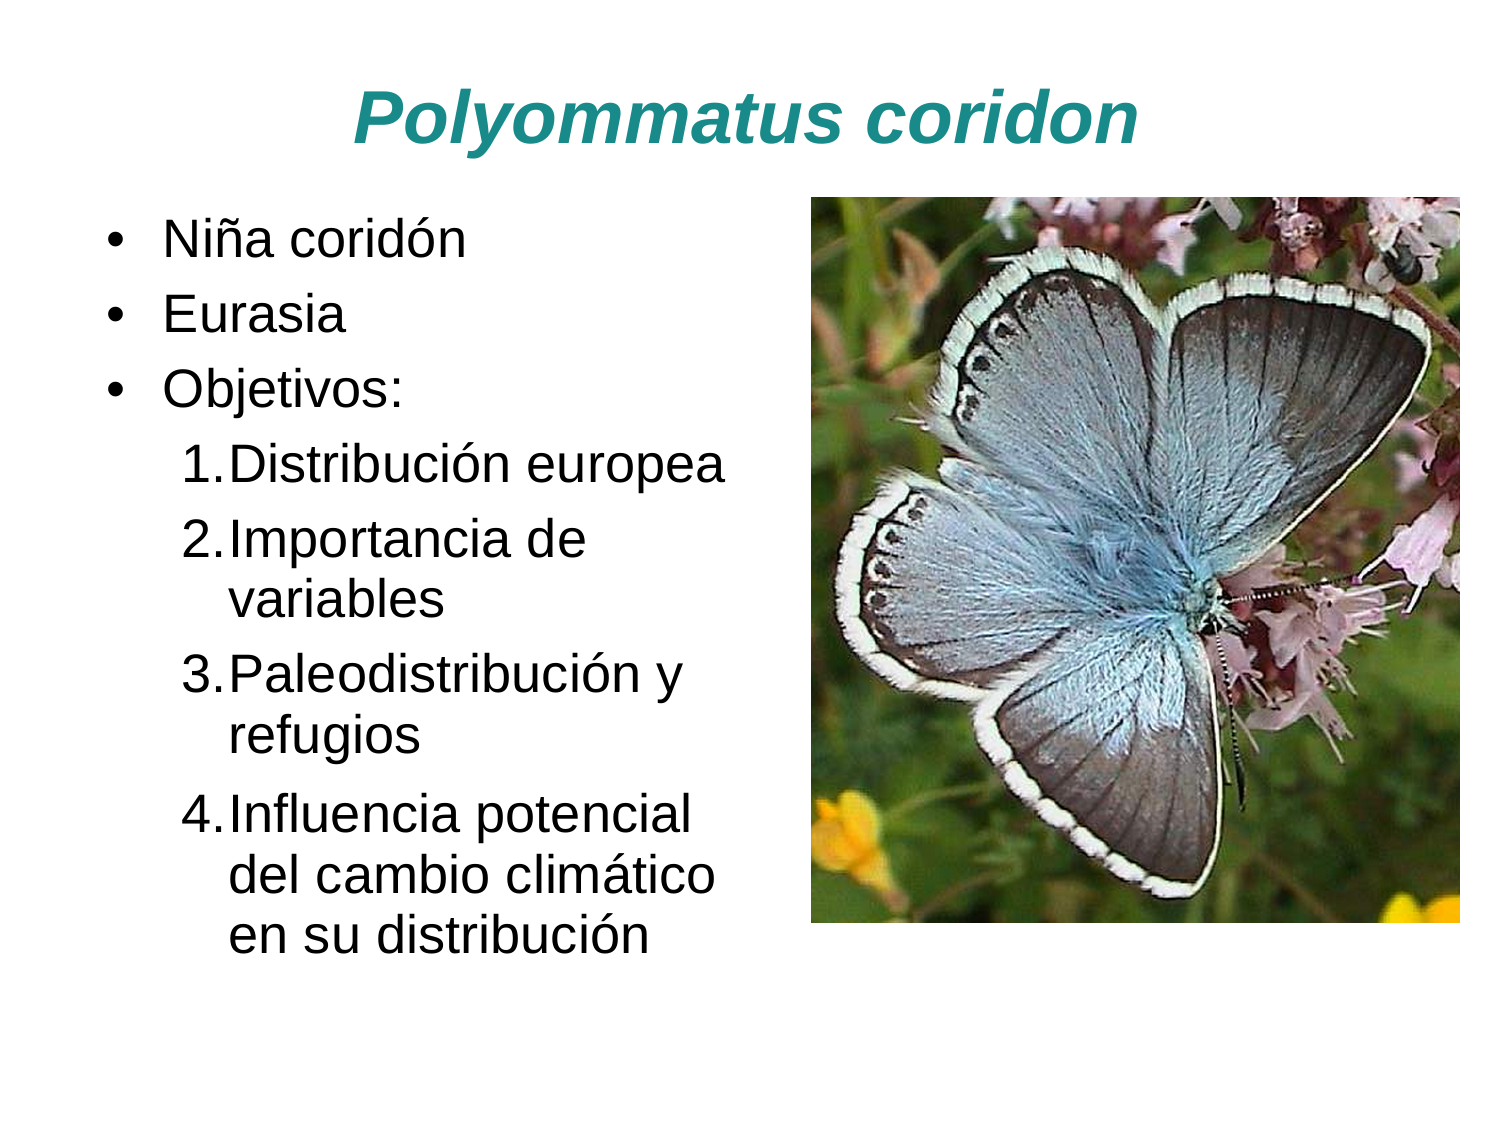

# Polyommatus coridon
Niña coridón
Eurasia
Objetivos:
Distribución europea
Importancia de variables
Paleodistribución y refugios
Influencia potencial del cambio climático en su distribución